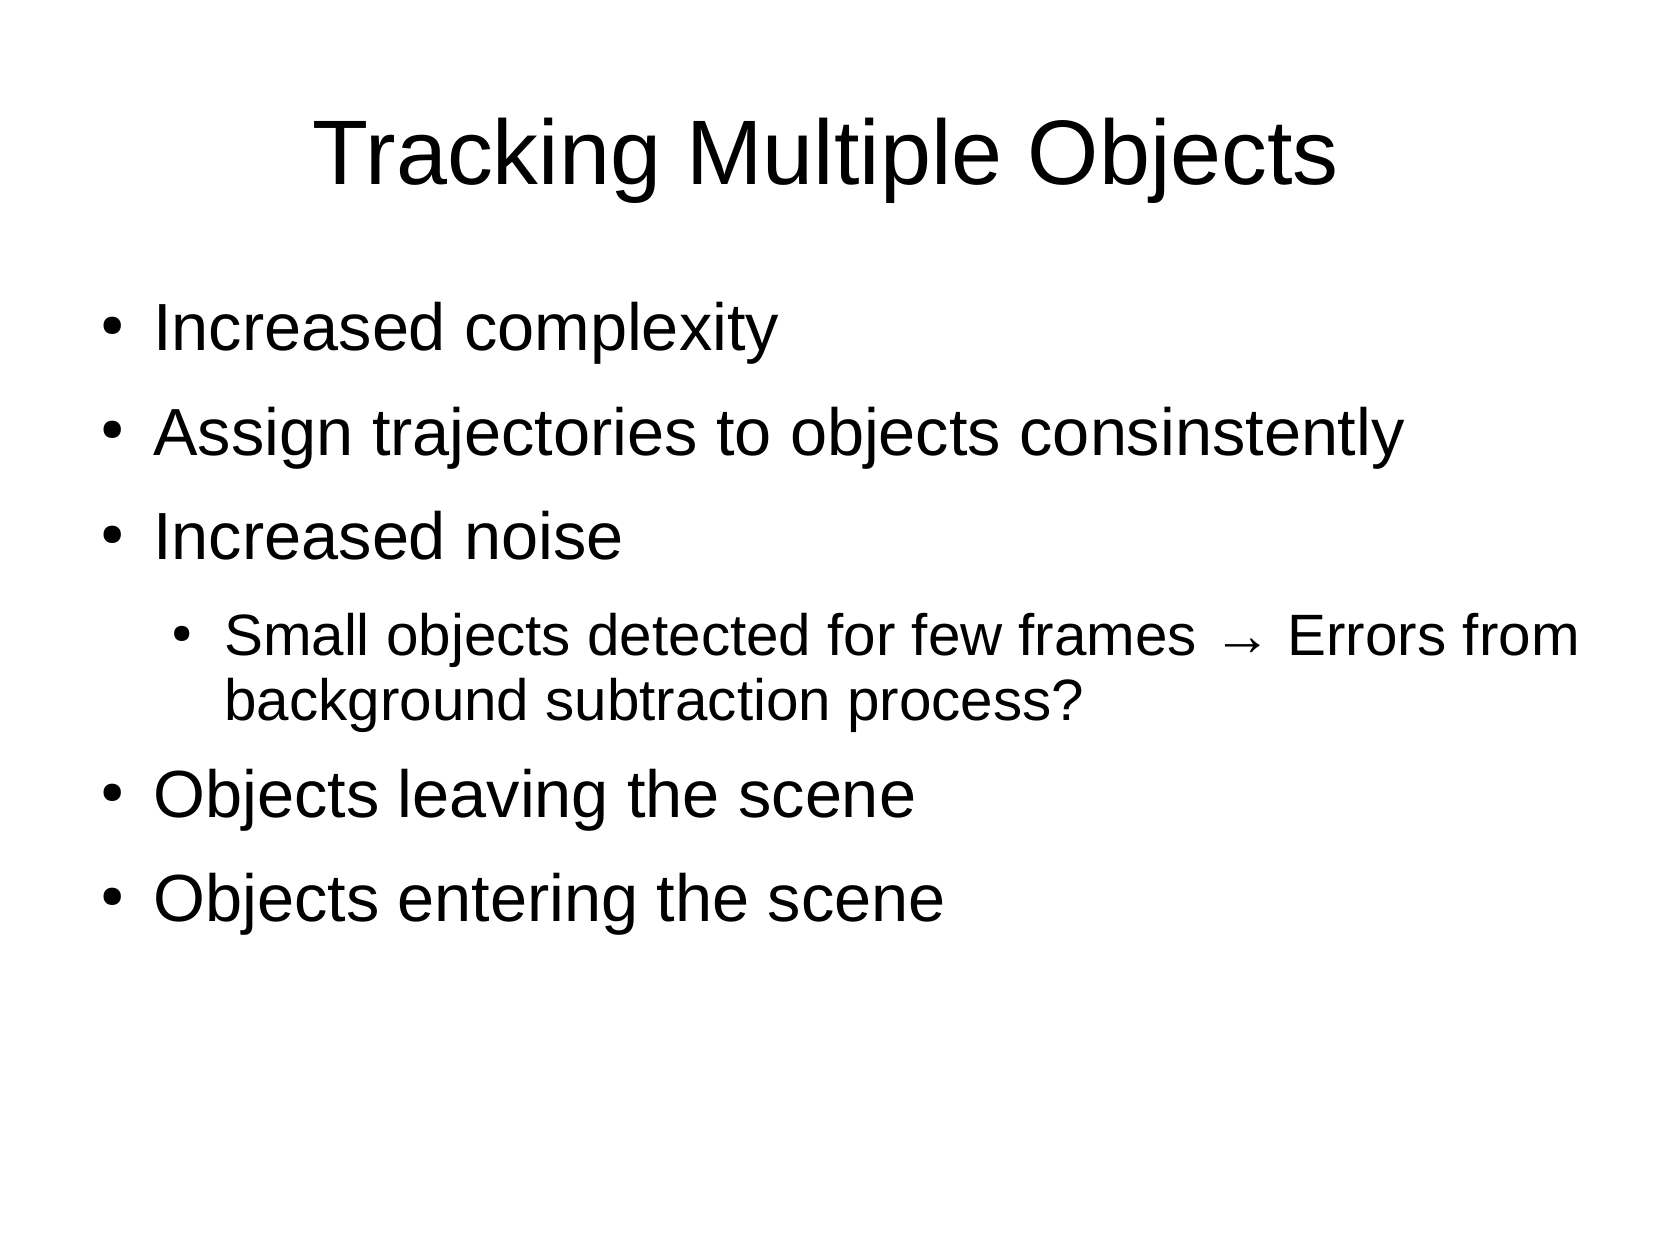

# Tracking Multiple Objects
Increased complexity
Assign trajectories to objects consinstently
Increased noise
Small objects detected for few frames → Errors from background subtraction process?
Objects leaving the scene
Objects entering the scene